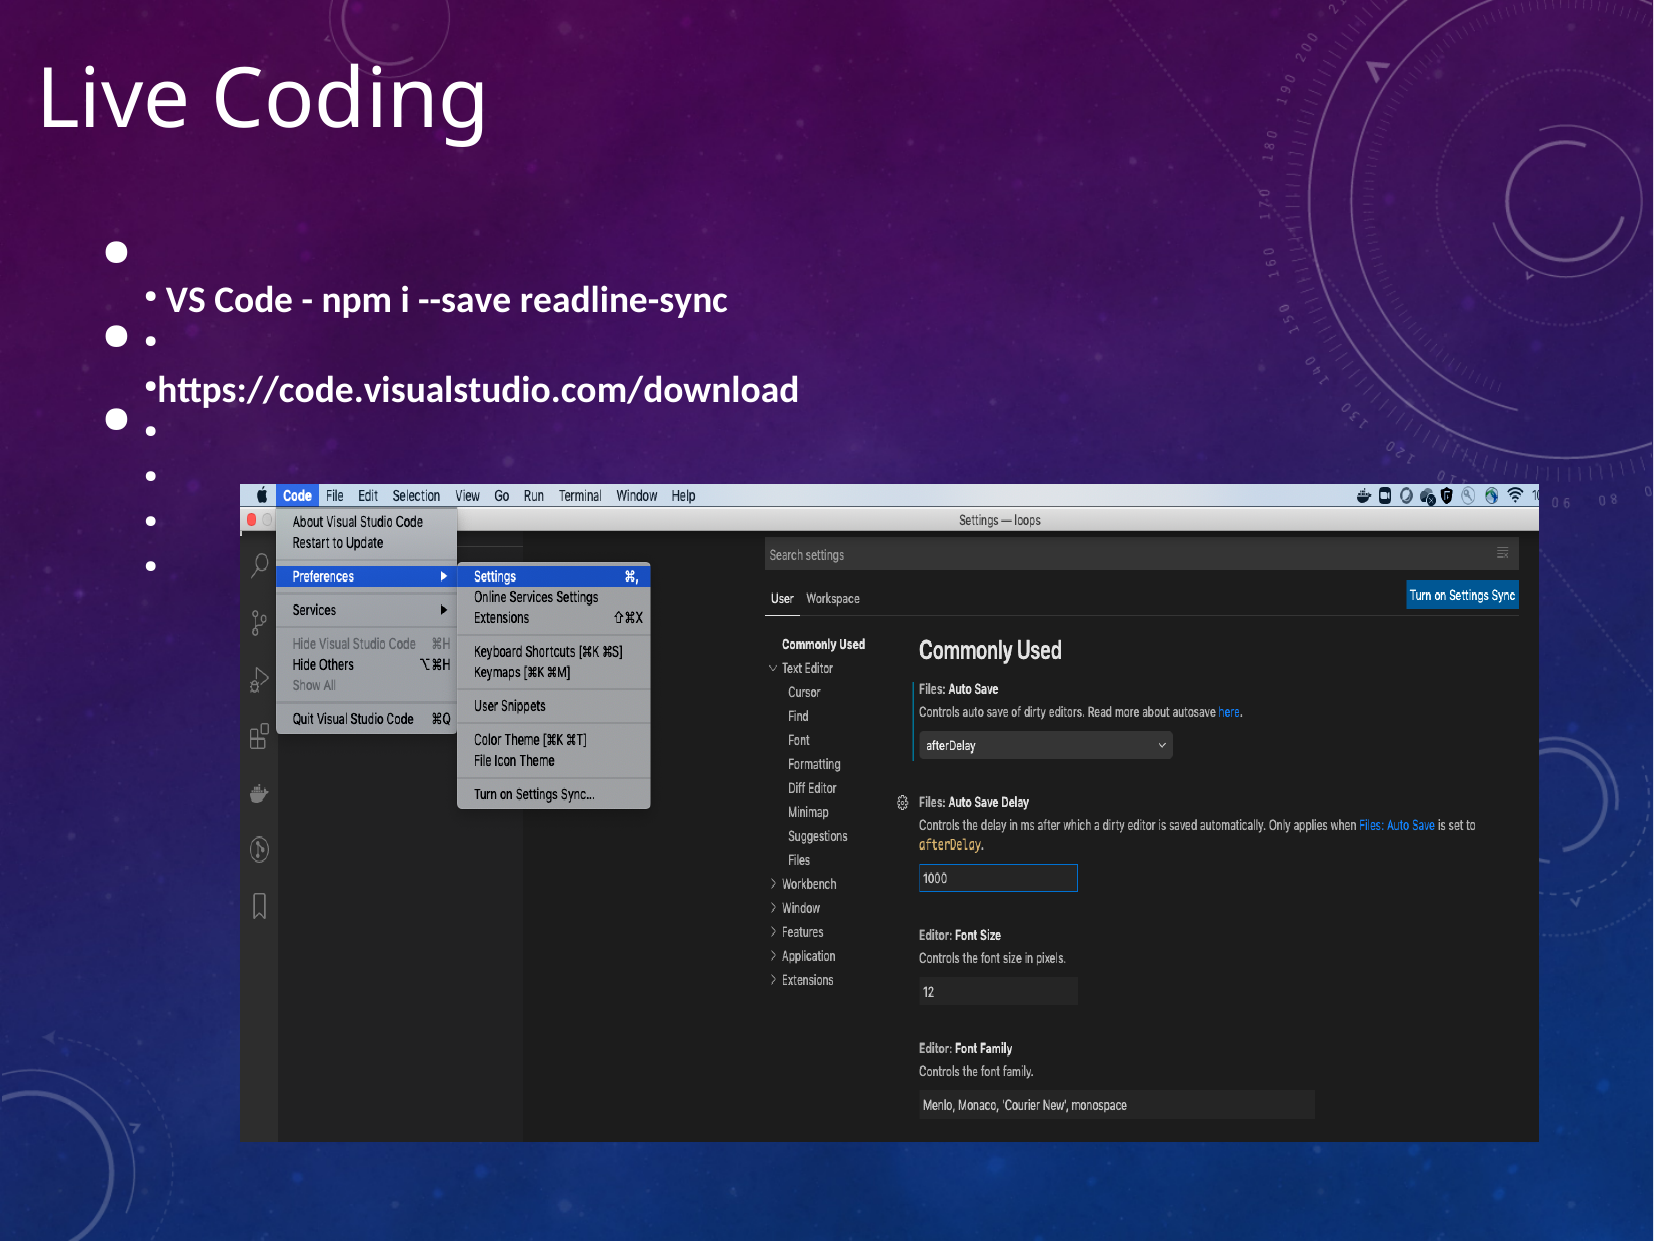

Live Coding
 VS Code - npm i --save readline-sync
https://code.visualstudio.com/download